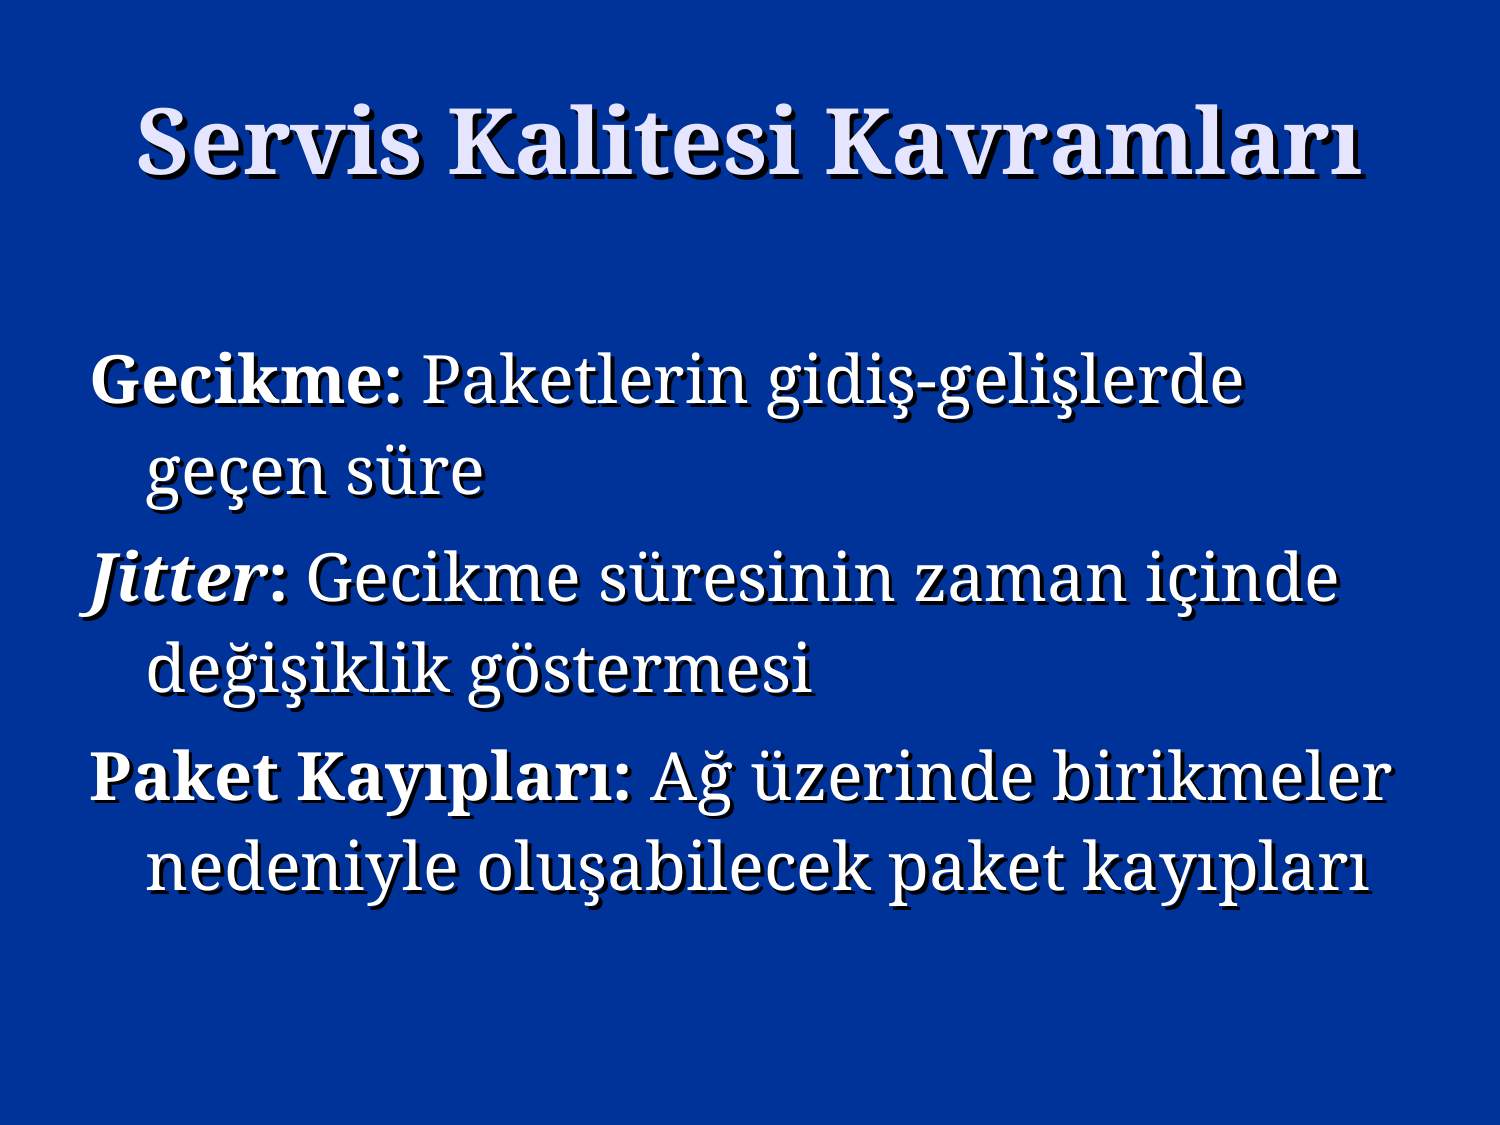

# Servis Kalitesi Kavramları
Gecikme: Paketlerin gidiş-gelişlerde geçen süre
Jitter: Gecikme süresinin zaman içinde değişiklik göstermesi
Paket Kayıpları: Ağ üzerinde birikmeler nedeniyle oluşabilecek paket kayıpları